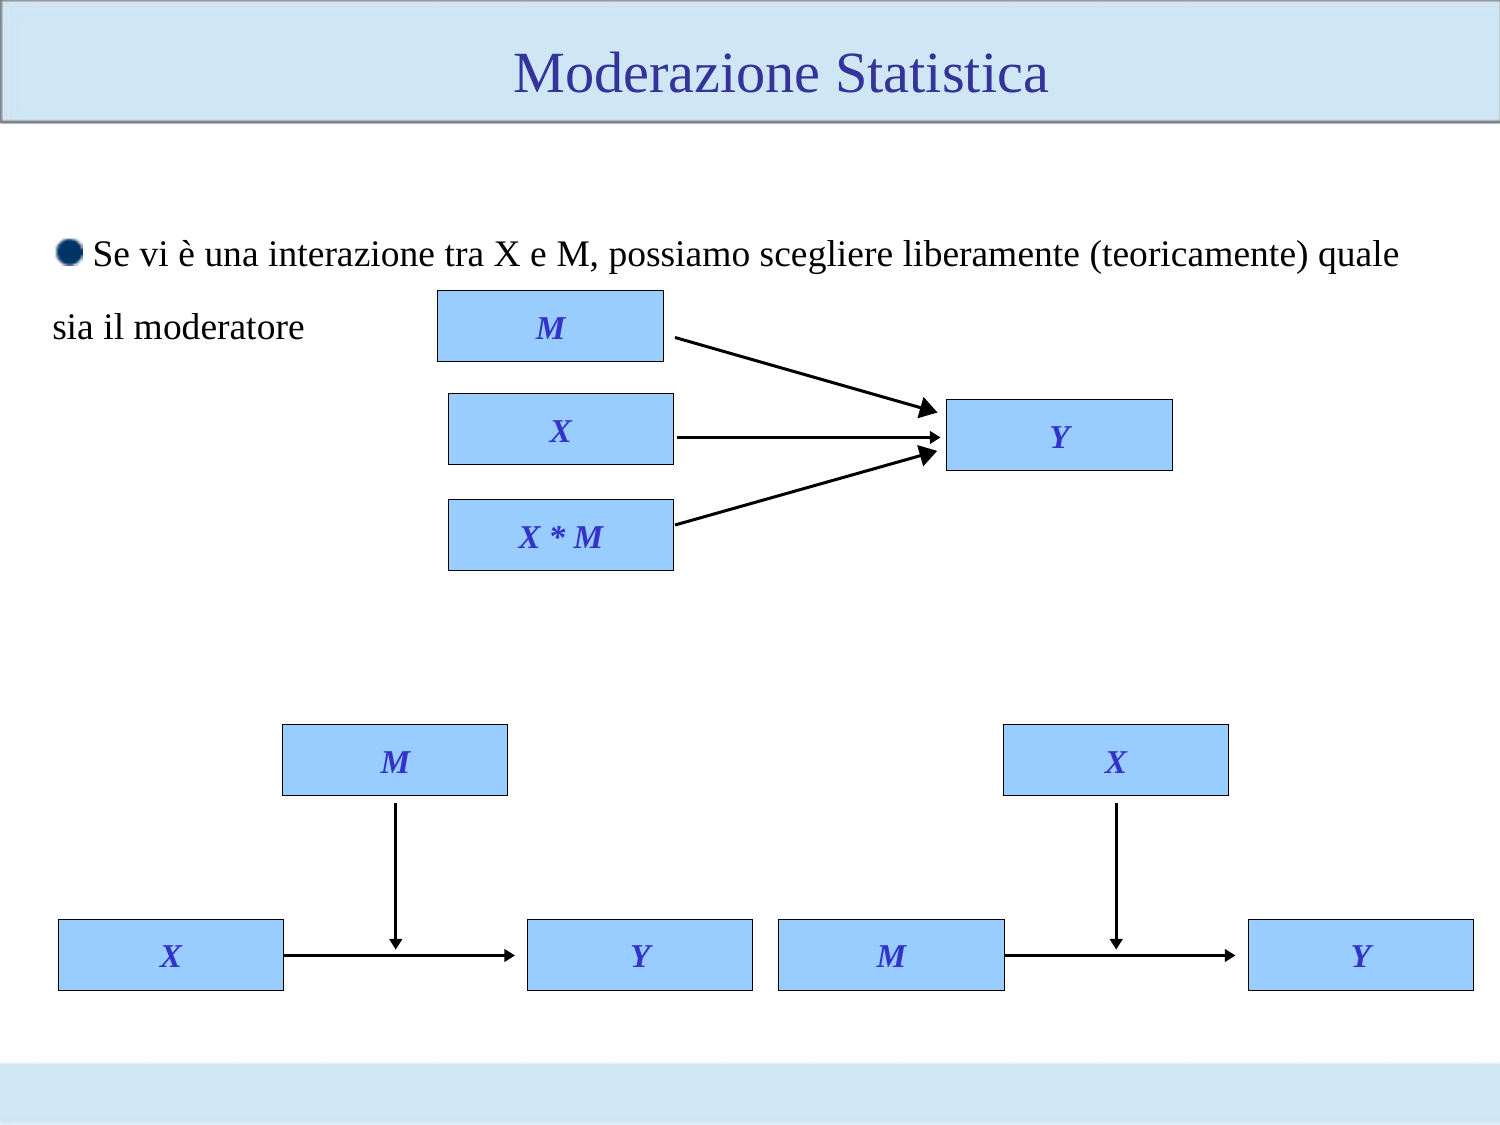

# Moderazione Statistica
 Se vi è una interazione tra X e M, possiamo scegliere liberamente (teoricamente) quale sia il moderatore
M
X
Y
X * M
M
X
X
Y
M
Y